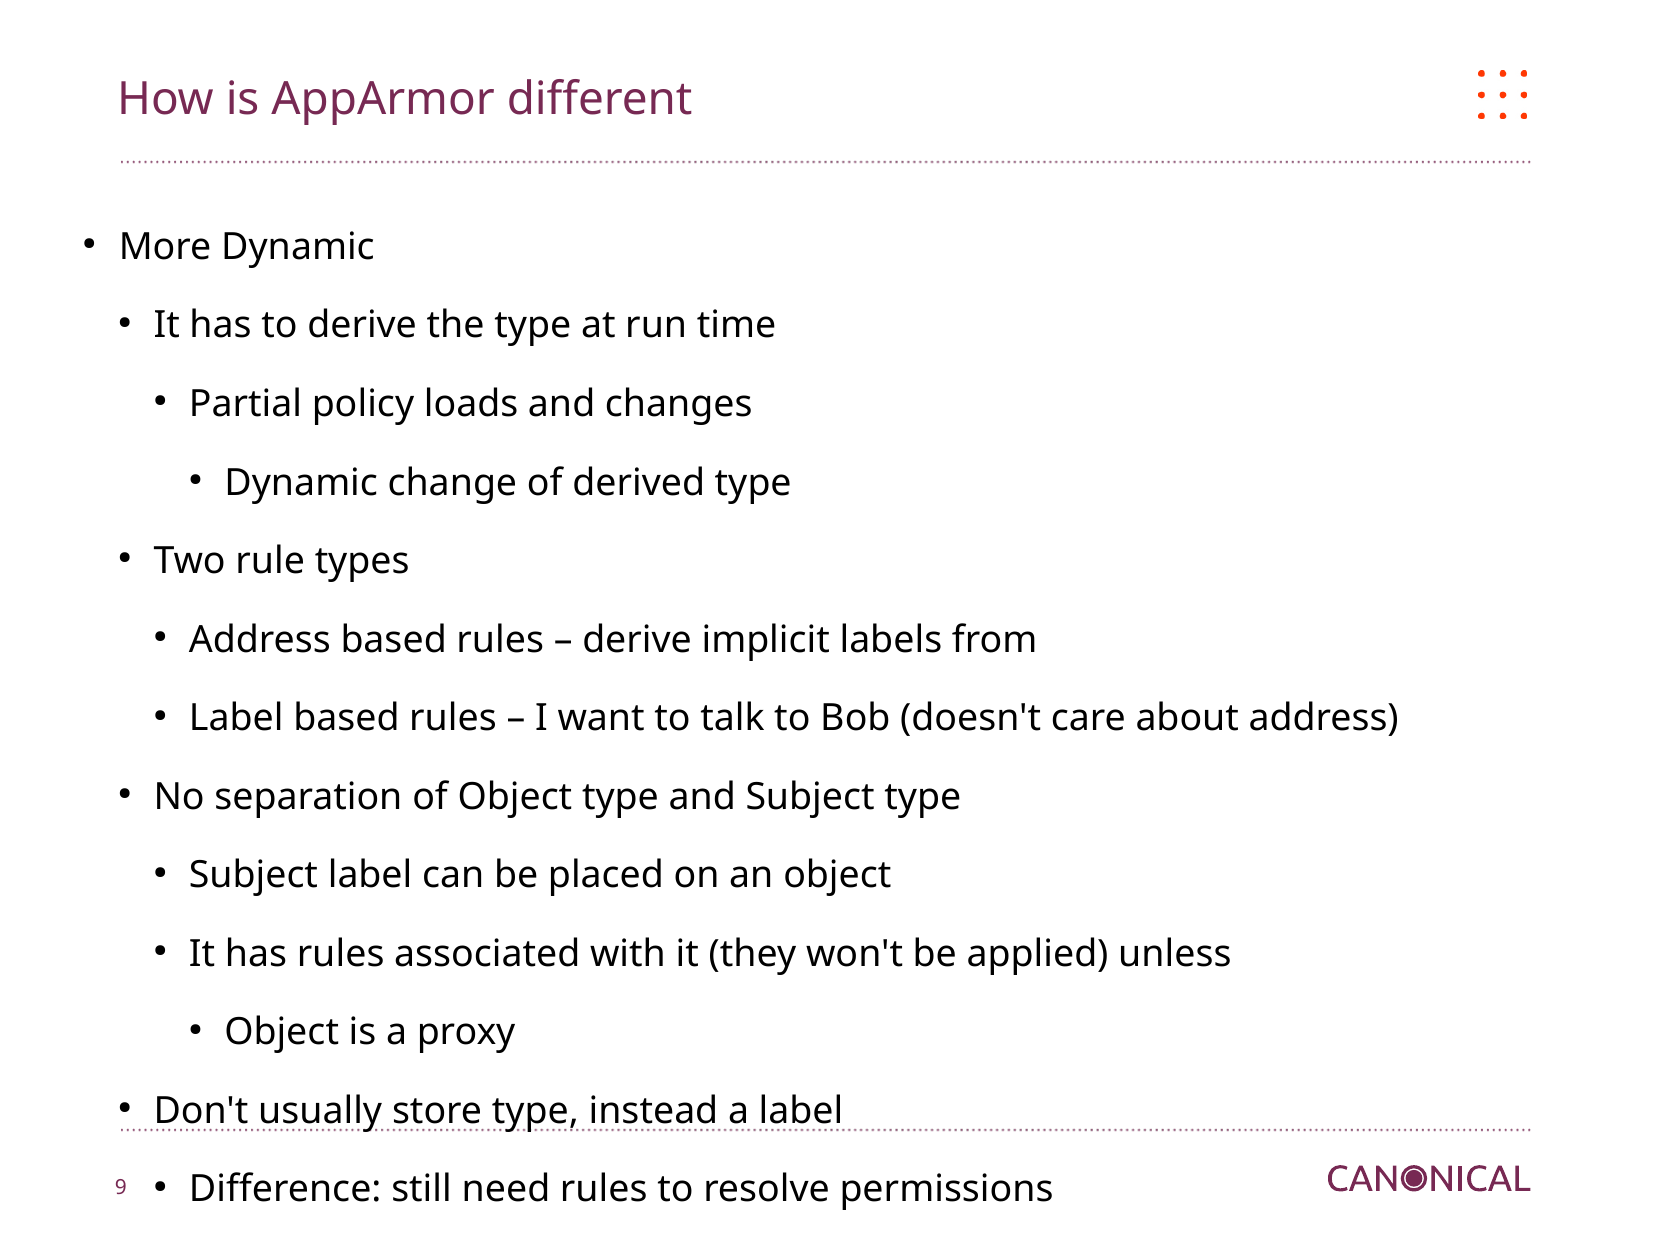

# How is AppArmor different
More Dynamic
It has to derive the type at run time
Partial policy loads and changes
Dynamic change of derived type
Two rule types
Address based rules – derive implicit labels from
Label based rules – I want to talk to Bob (doesn't care about address)
No separation of Object type and Subject type
Subject label can be placed on an object
It has rules associated with it (they won't be applied) unless
Object is a proxy
Don't usually store type, instead a label
Difference: still need rules to resolve permissions